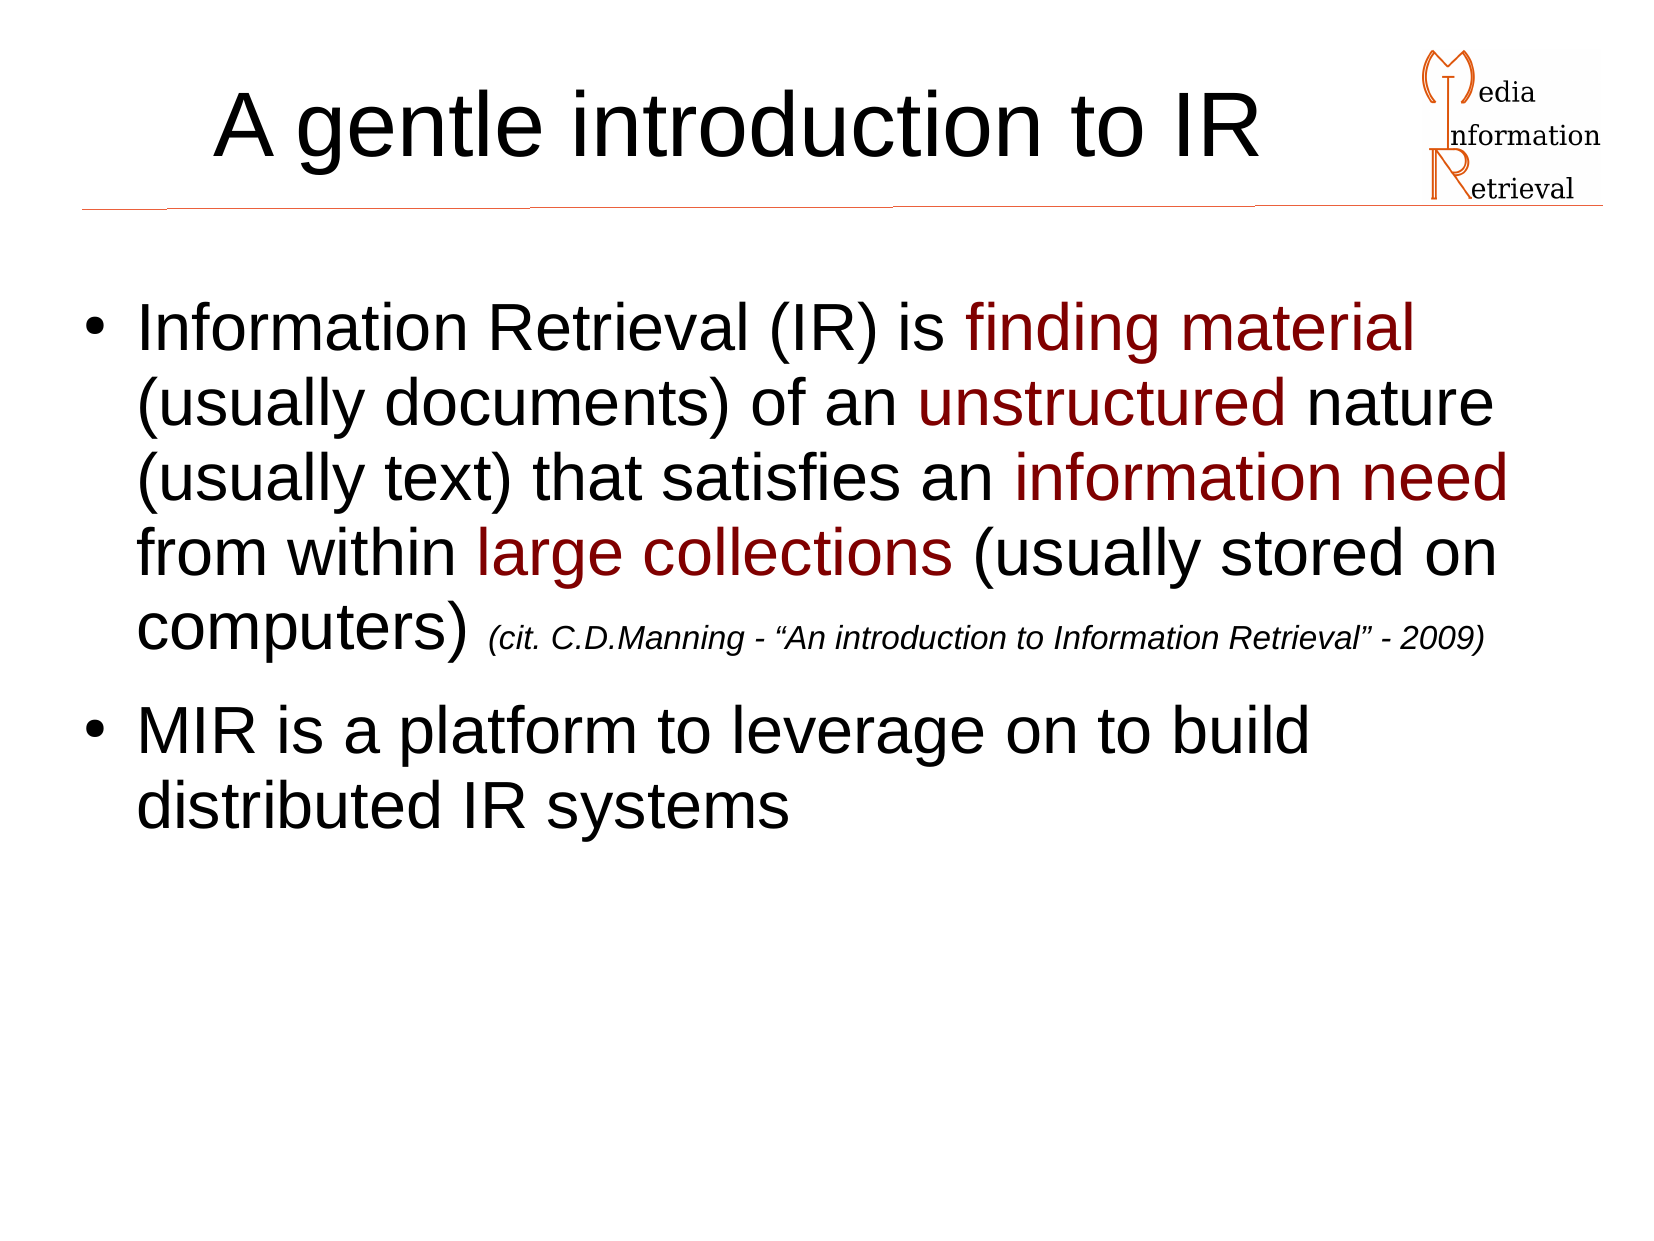

# A gentle introduction to IR
Information Retrieval (IR) is finding material (usually documents) of an unstructured nature (usually text) that satisfies an information need from within large collections (usually stored on computers) (cit. C.D.Manning - “An introduction to Information Retrieval” - 2009)
MIR is a platform to leverage on to build distributed IR systems